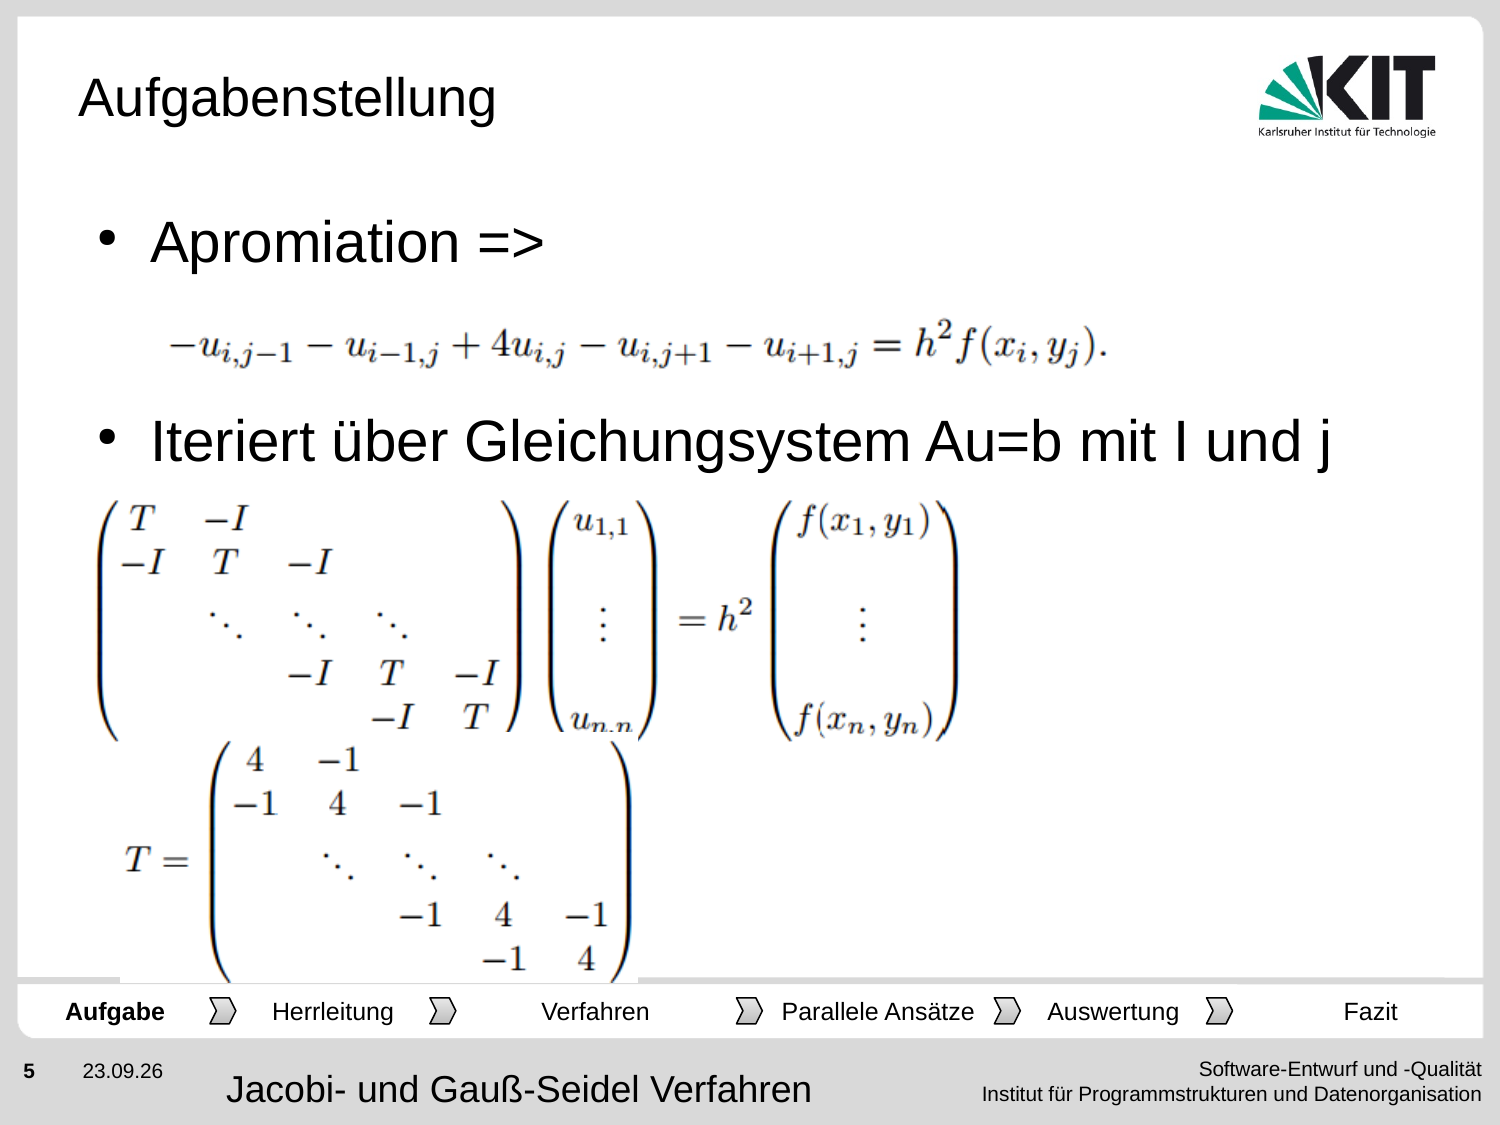

# Aufgabenstellung
Apromiation =>
Iteriert über Gleichungsystem Au=b mit I und j
Aufgabe
Herrleitung
Verfahren
Parallele Ansätze
Auswertung
Fazit
Jacobi- und Gauß-Seidel Verfahren